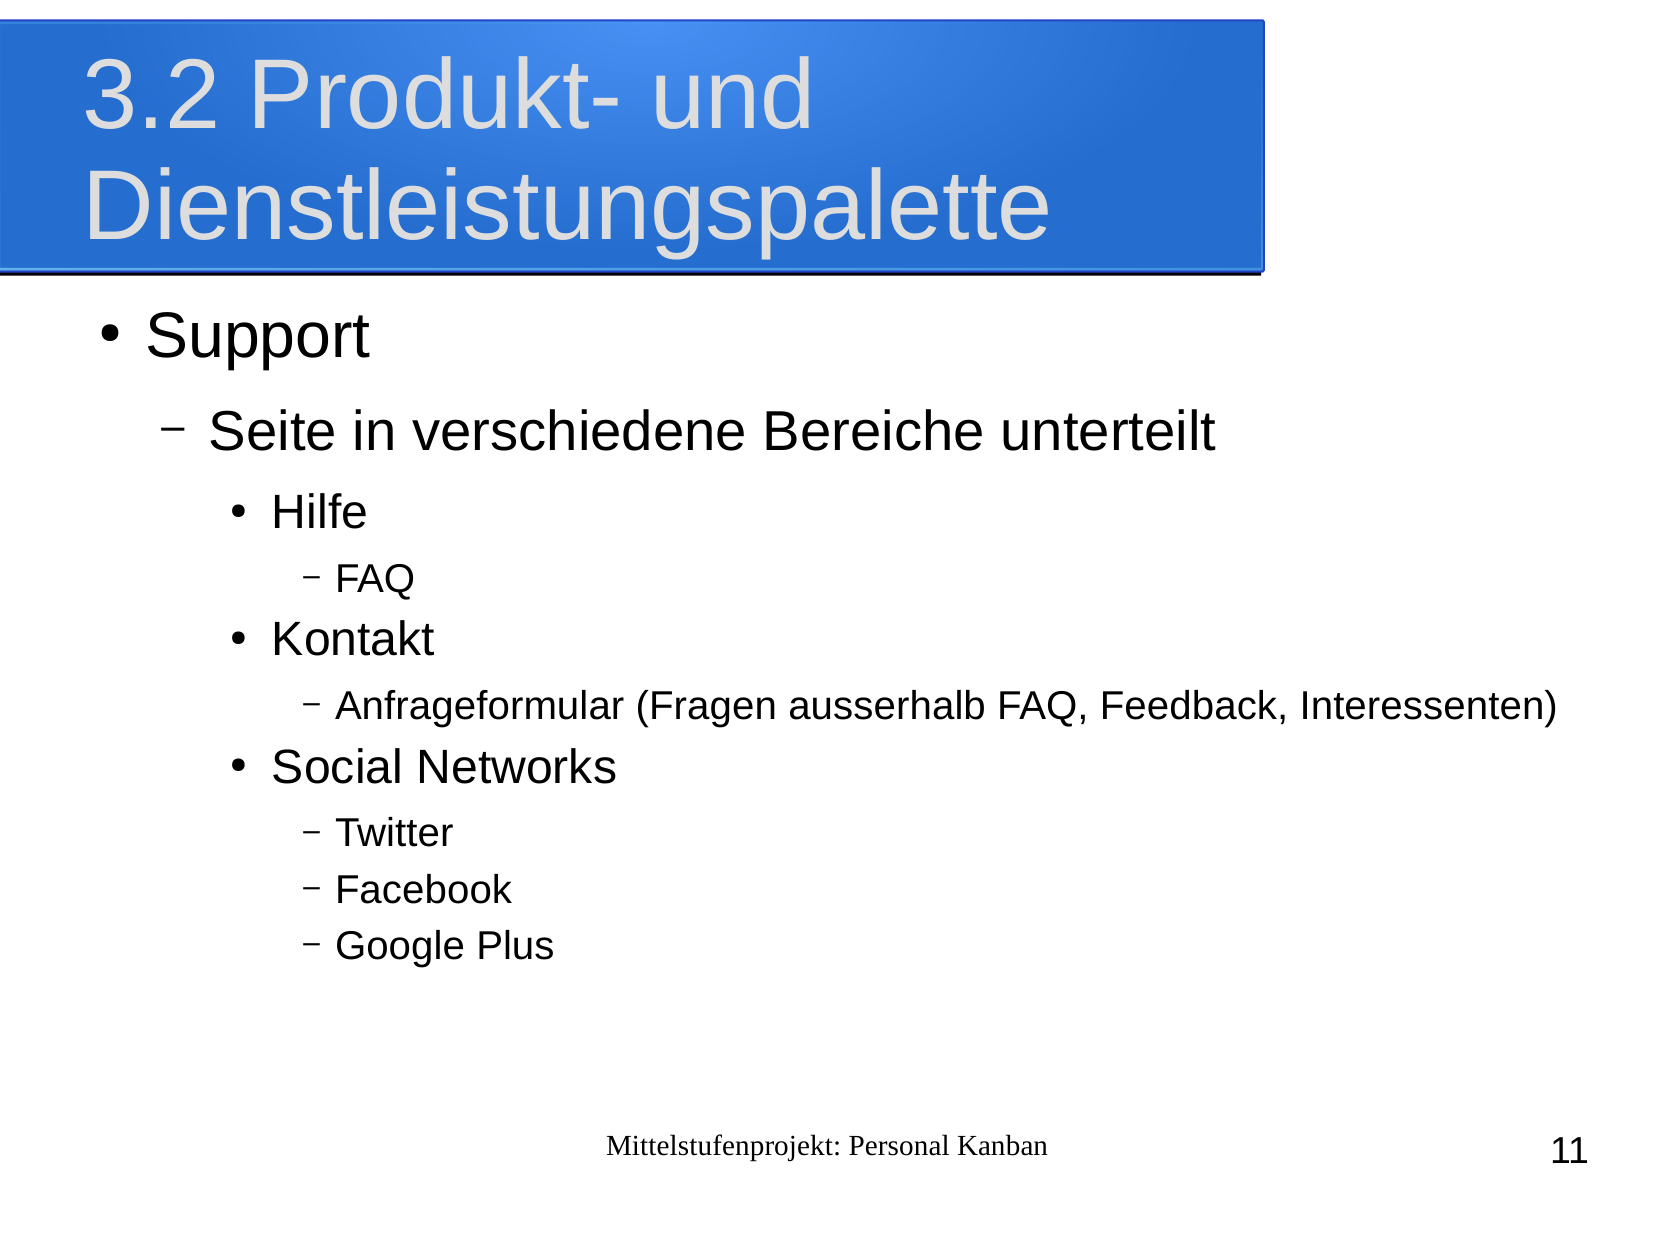

# 3.2 Produkt- und Dienstleistungspalette
Support
Seite in verschiedene Bereiche unterteilt
Hilfe
FAQ
Kontakt
Anfrageformular (Fragen ausserhalb FAQ, Feedback, Interessenten)
Social Networks
Twitter
Facebook
Google Plus
11
Mittelstufenprojekt: Personal Kanban